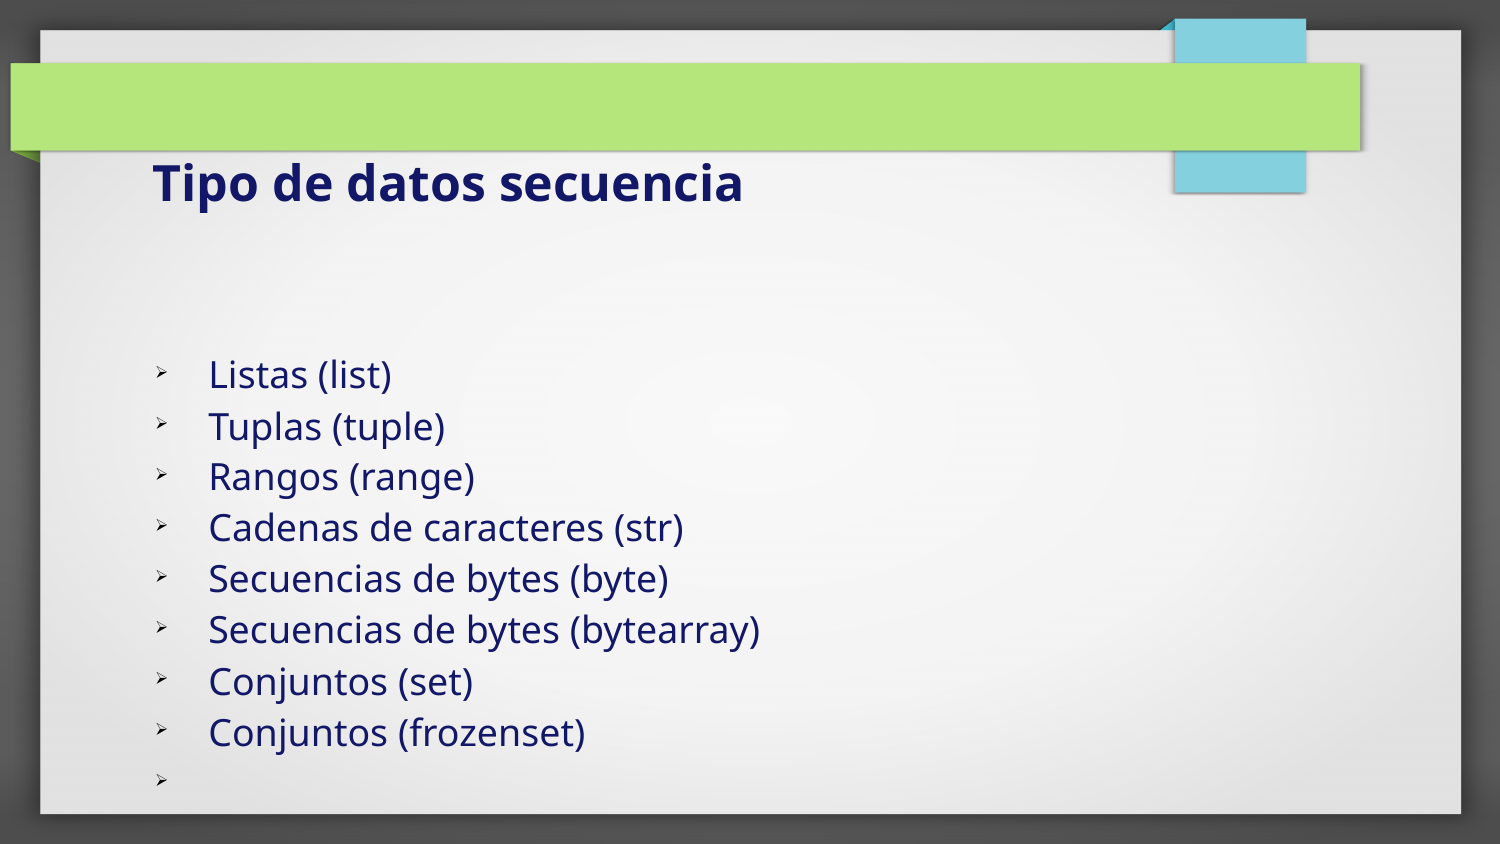

Tipo de datos secuencia
# Listas (list)
Tuplas (tuple)
Rangos (range)
Cadenas de caracteres (str)
Secuencias de bytes (byte)
Secuencias de bytes (bytearray)
Conjuntos (set)
Conjuntos (frozenset)